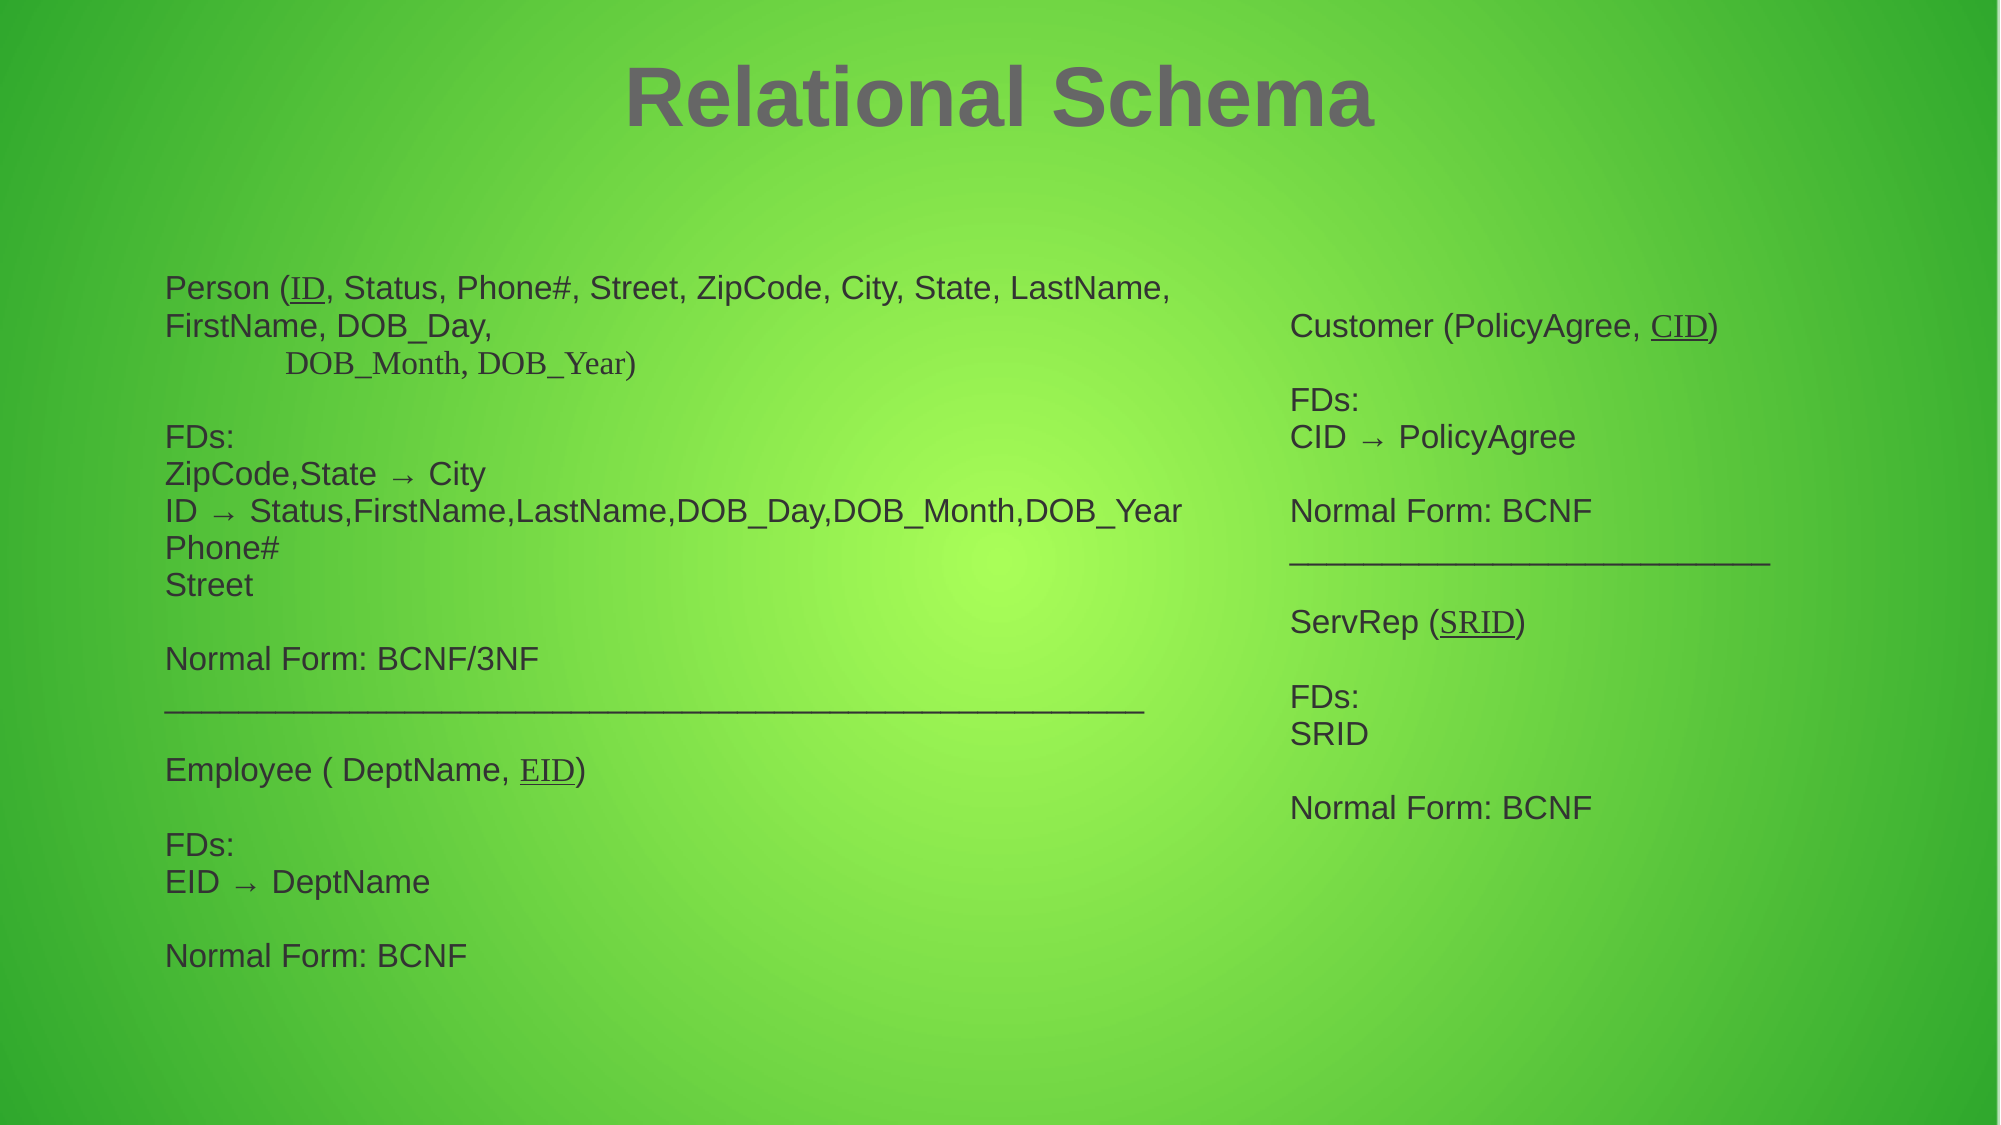

Relational Schema
#
Person (ID, Status, Phone#, Street, ZipCode, City, State, LastName, FirstName, DOB_Day,
 DOB_Month, DOB_Year)
FDs:
ZipCode,State → City
ID → Status,FirstName,LastName,DOB_Day,DOB_Month,DOB_Year
Phone#
Street
Normal Form: BCNF/3NF
_____________________________________________________
Employee ( DeptName, EID)
FDs:
EID → DeptName
Normal Form: BCNF
Customer (PolicyAgree, CID)
FDs:
CID → PolicyAgree
Normal Form: BCNF
__________________________
ServRep (SRID)
FDs:
SRID
Normal Form: BCNF